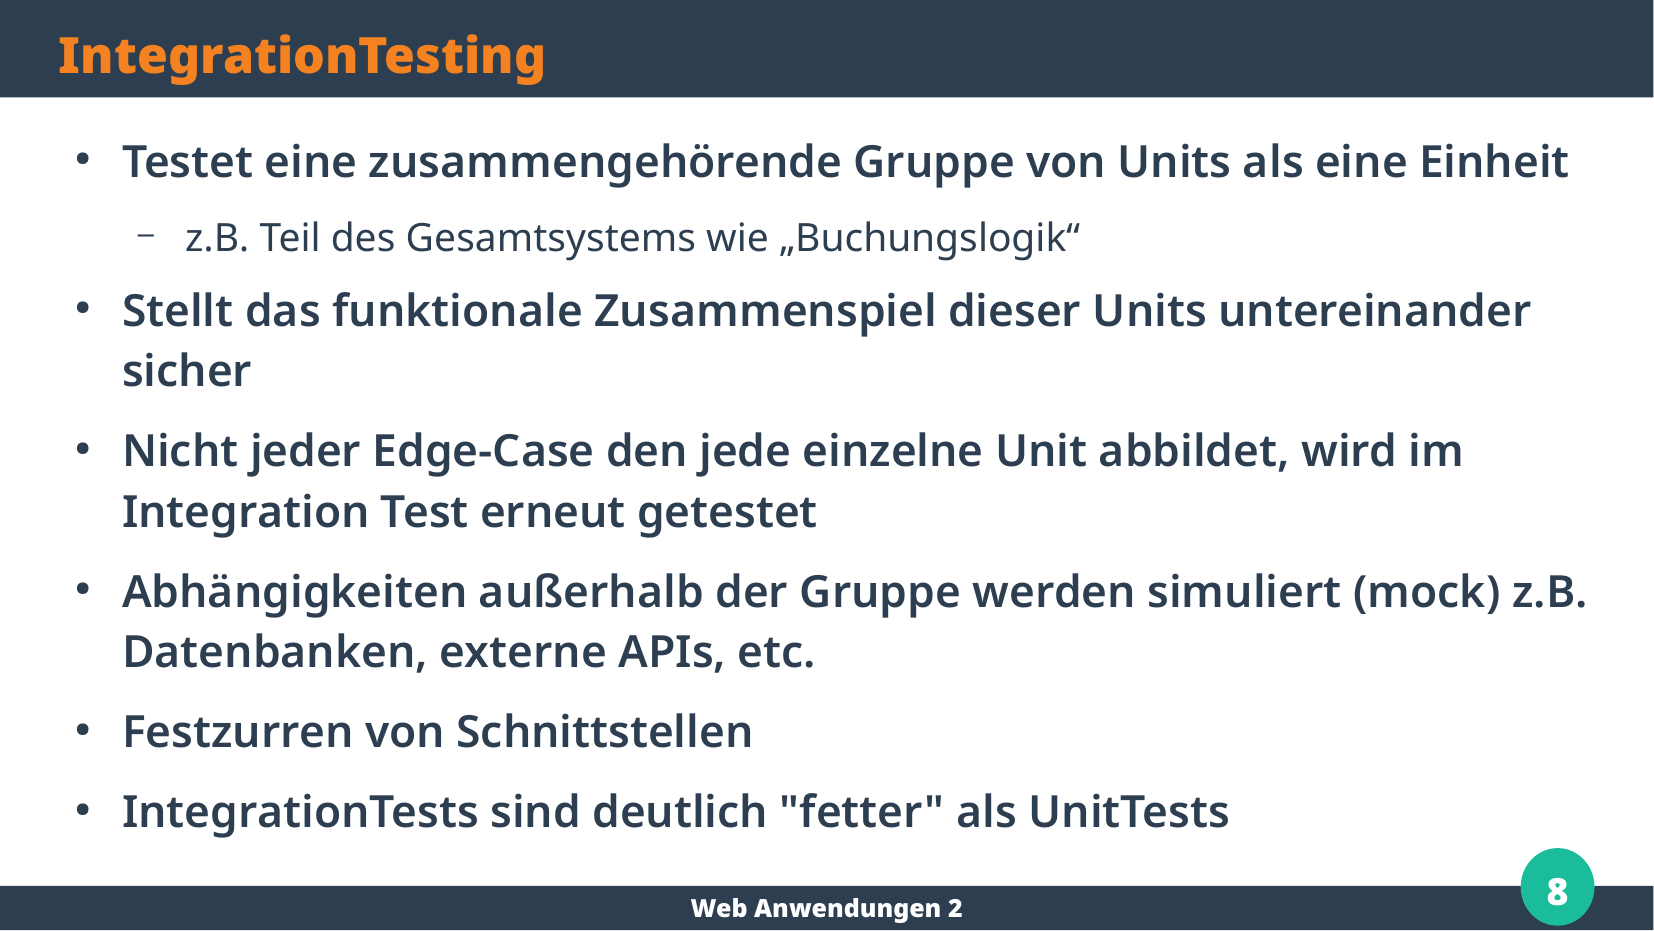

# IntegrationTesting
Testet eine zusammengehörende Gruppe von Units als eine Einheit
z.B. Teil des Gesamtsystems wie „Buchungslogik“
Stellt das funktionale Zusammenspiel dieser Units untereinander sicher
Nicht jeder Edge-Case den jede einzelne Unit abbildet, wird im Integration Test erneut getestet
Abhängigkeiten außerhalb der Gruppe werden simuliert (mock) z.B. Datenbanken, externe APIs, etc.
Festzurren von Schnittstellen
IntegrationTests sind deutlich "fetter" als UnitTests
8